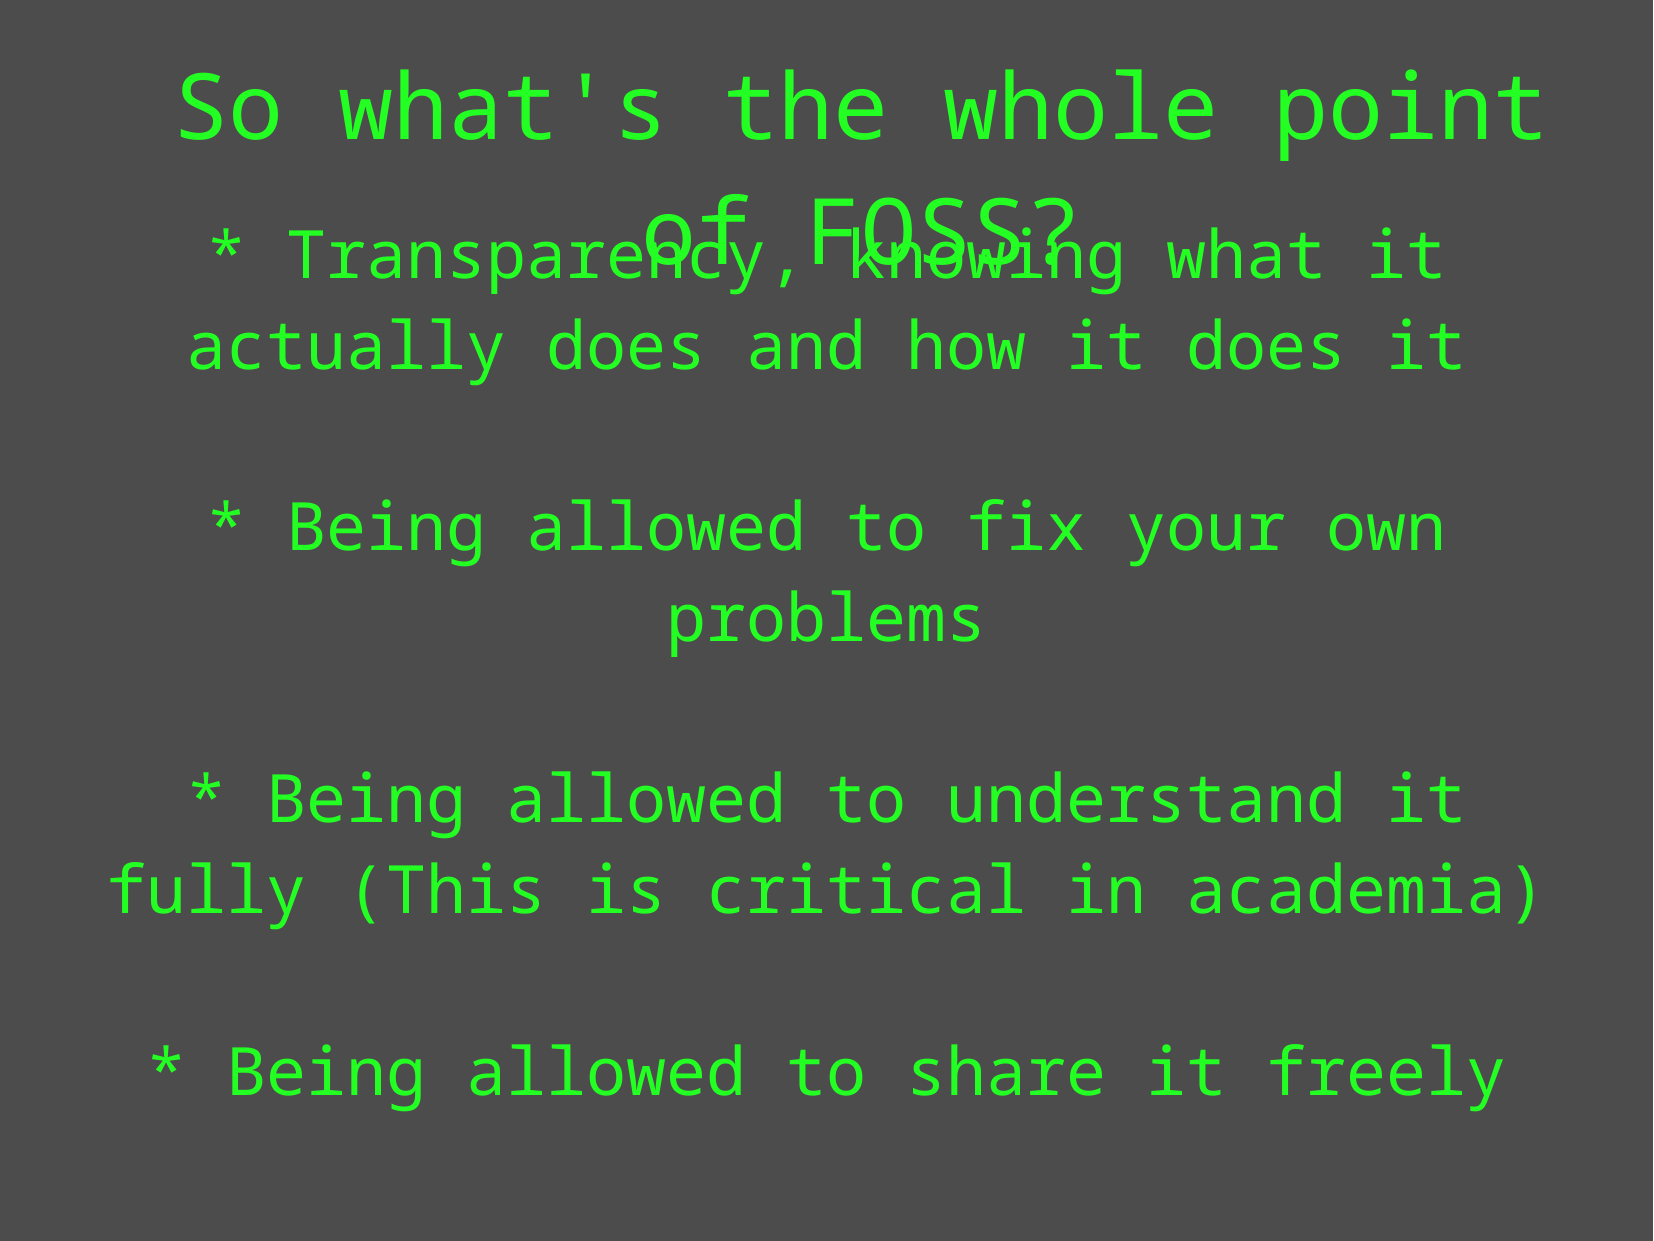

# So what's the whole point of FOSS?
* Transparency, knowing what it actually does and how it does it
* Being allowed to fix your own problems
* Being allowed to understand it fully (This is critical in academia)
* Being allowed to share it freely